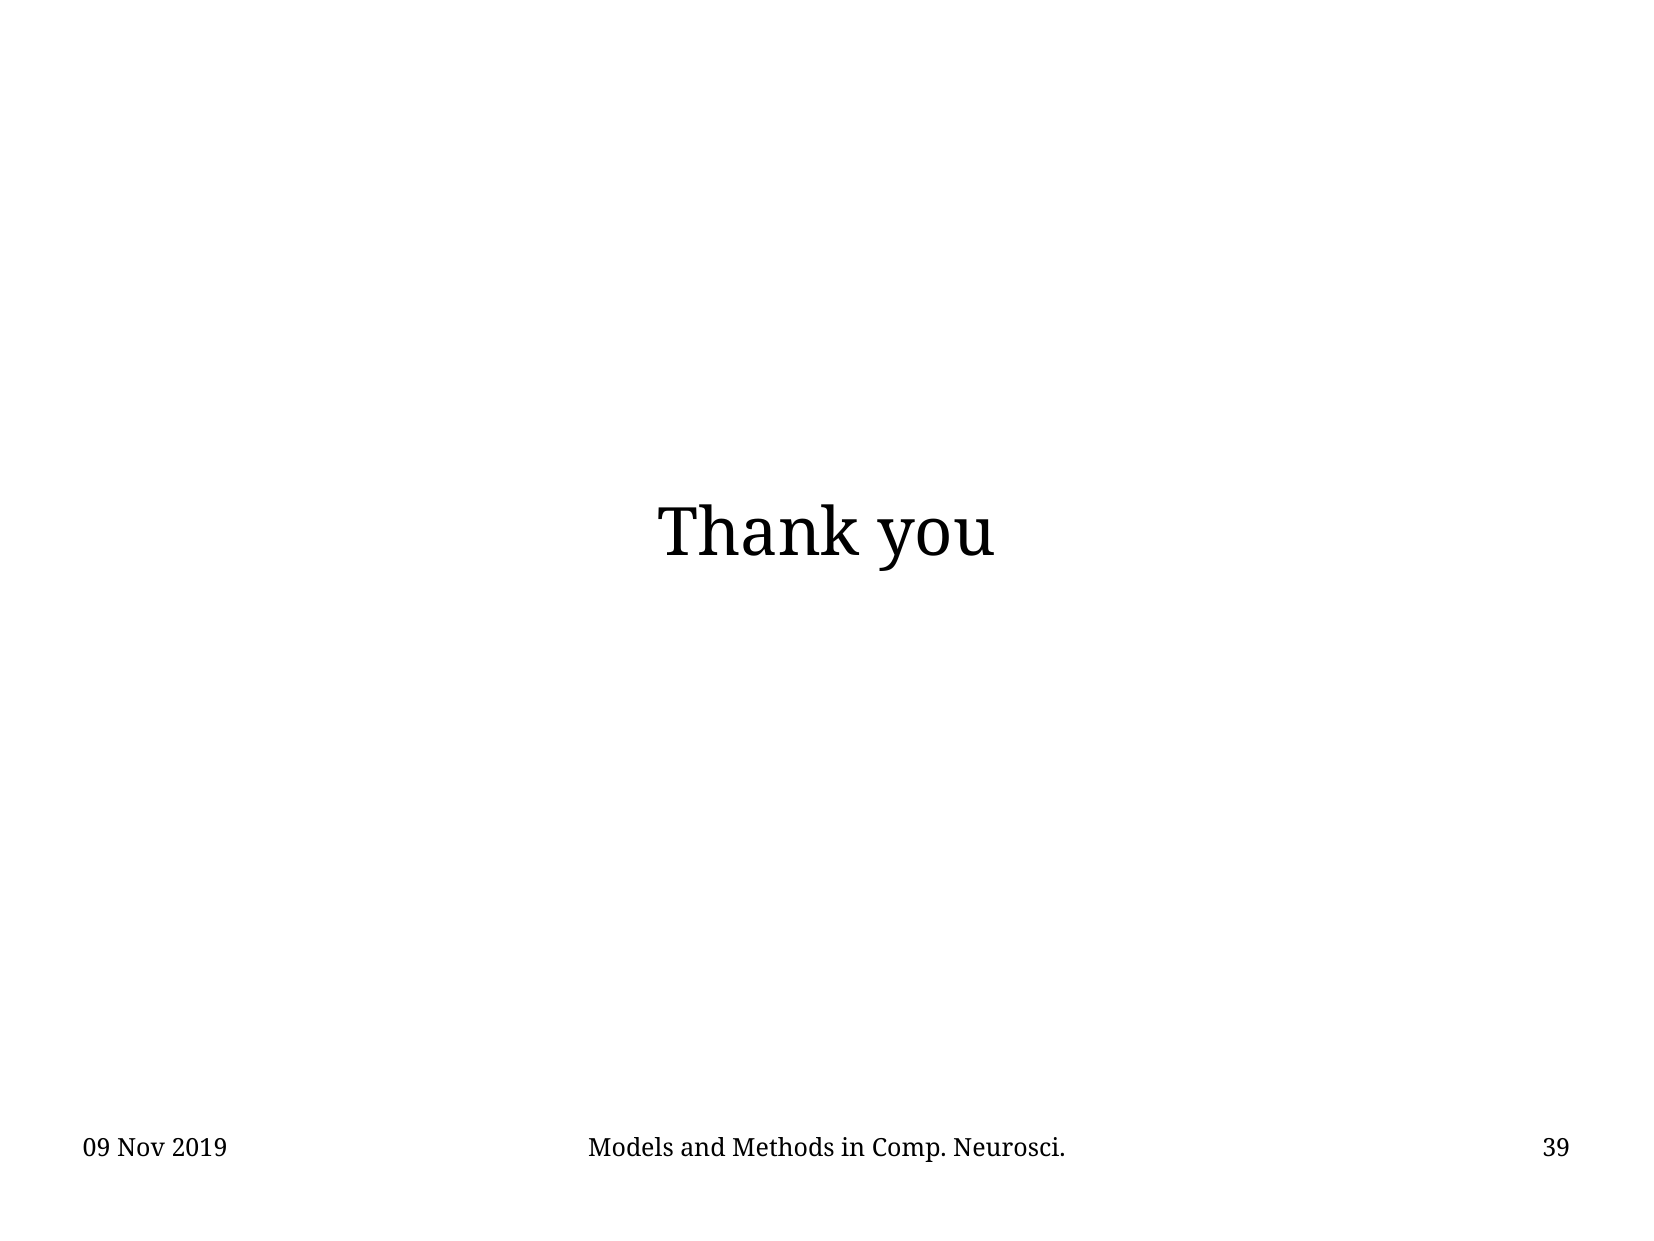

# Thank you
09 Nov 2019
Models and Methods in Comp. Neurosci.
39